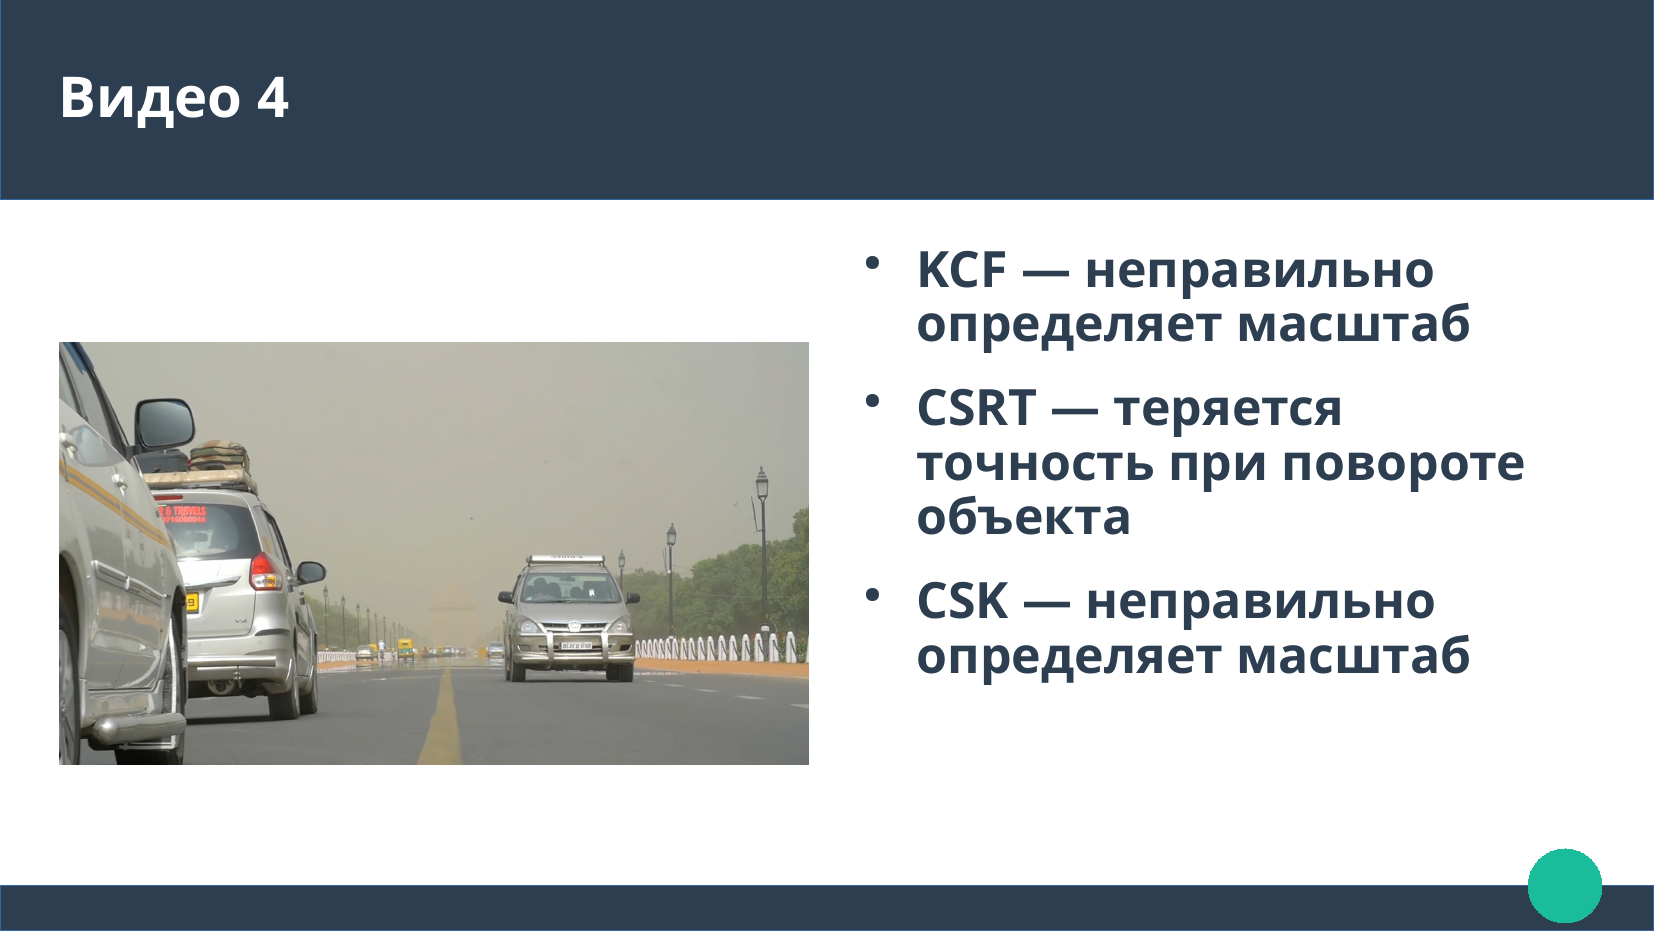

# Видео 4
KCF — неправильно определяет масштаб
CSRT — теряется точность при повороте объекта
CSK — неправильно определяет масштаб